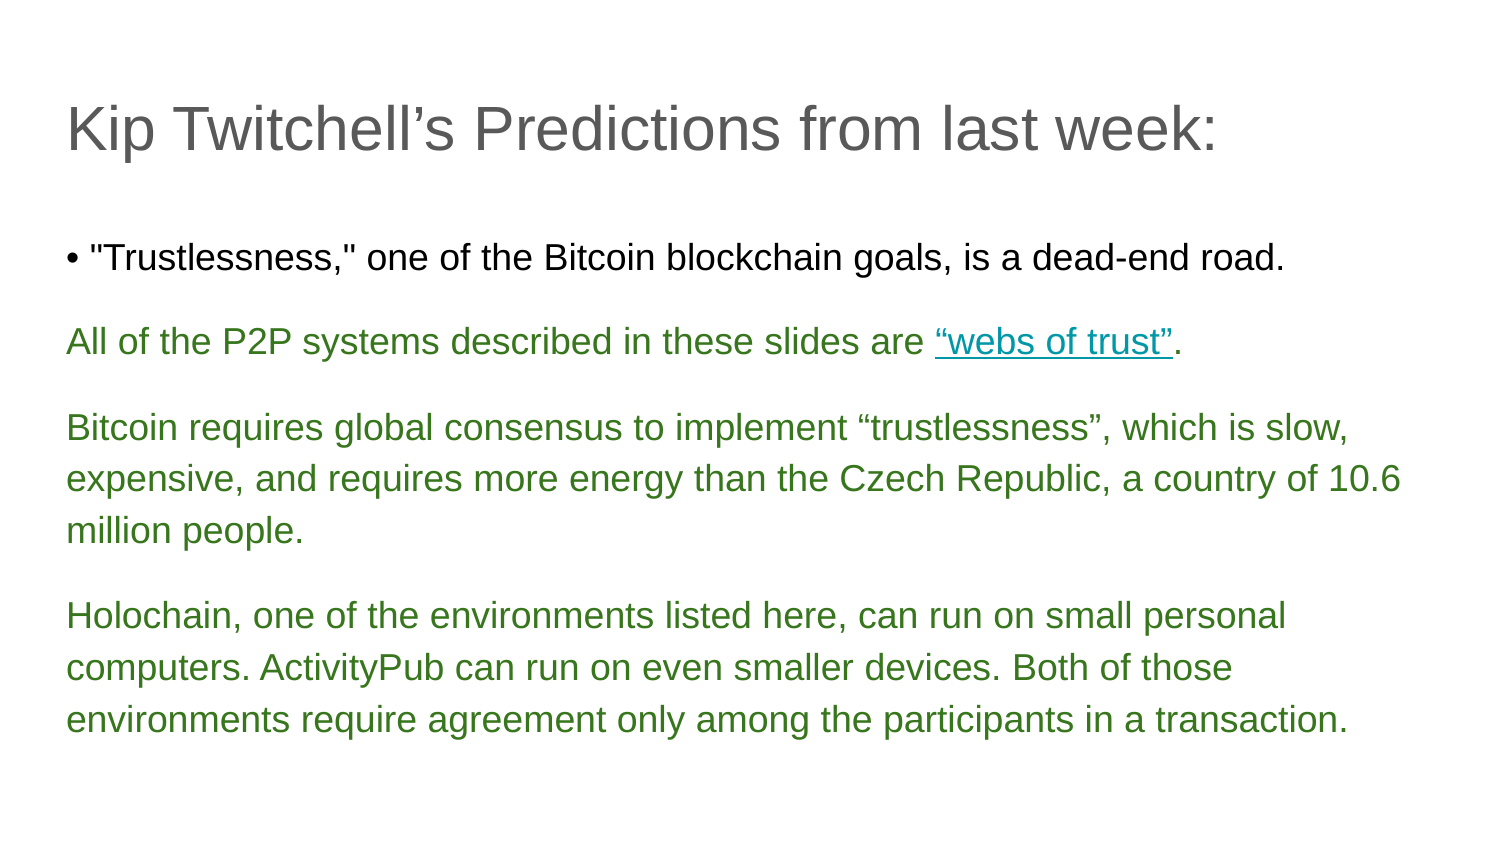

# Kip Twitchell’s Predictions from last week:
• "Trustlessness," one of the Bitcoin blockchain goals, is a dead-end road.
All of the P2P systems described in these slides are “webs of trust”.
Bitcoin requires global consensus to implement “trustlessness”, which is slow, expensive, and requires more energy than the Czech Republic, a country of 10.6 million people.
Holochain, one of the environments listed here, can run on small personal computers. ActivityPub can run on even smaller devices. Both of those environments require agreement only among the participants in a transaction.